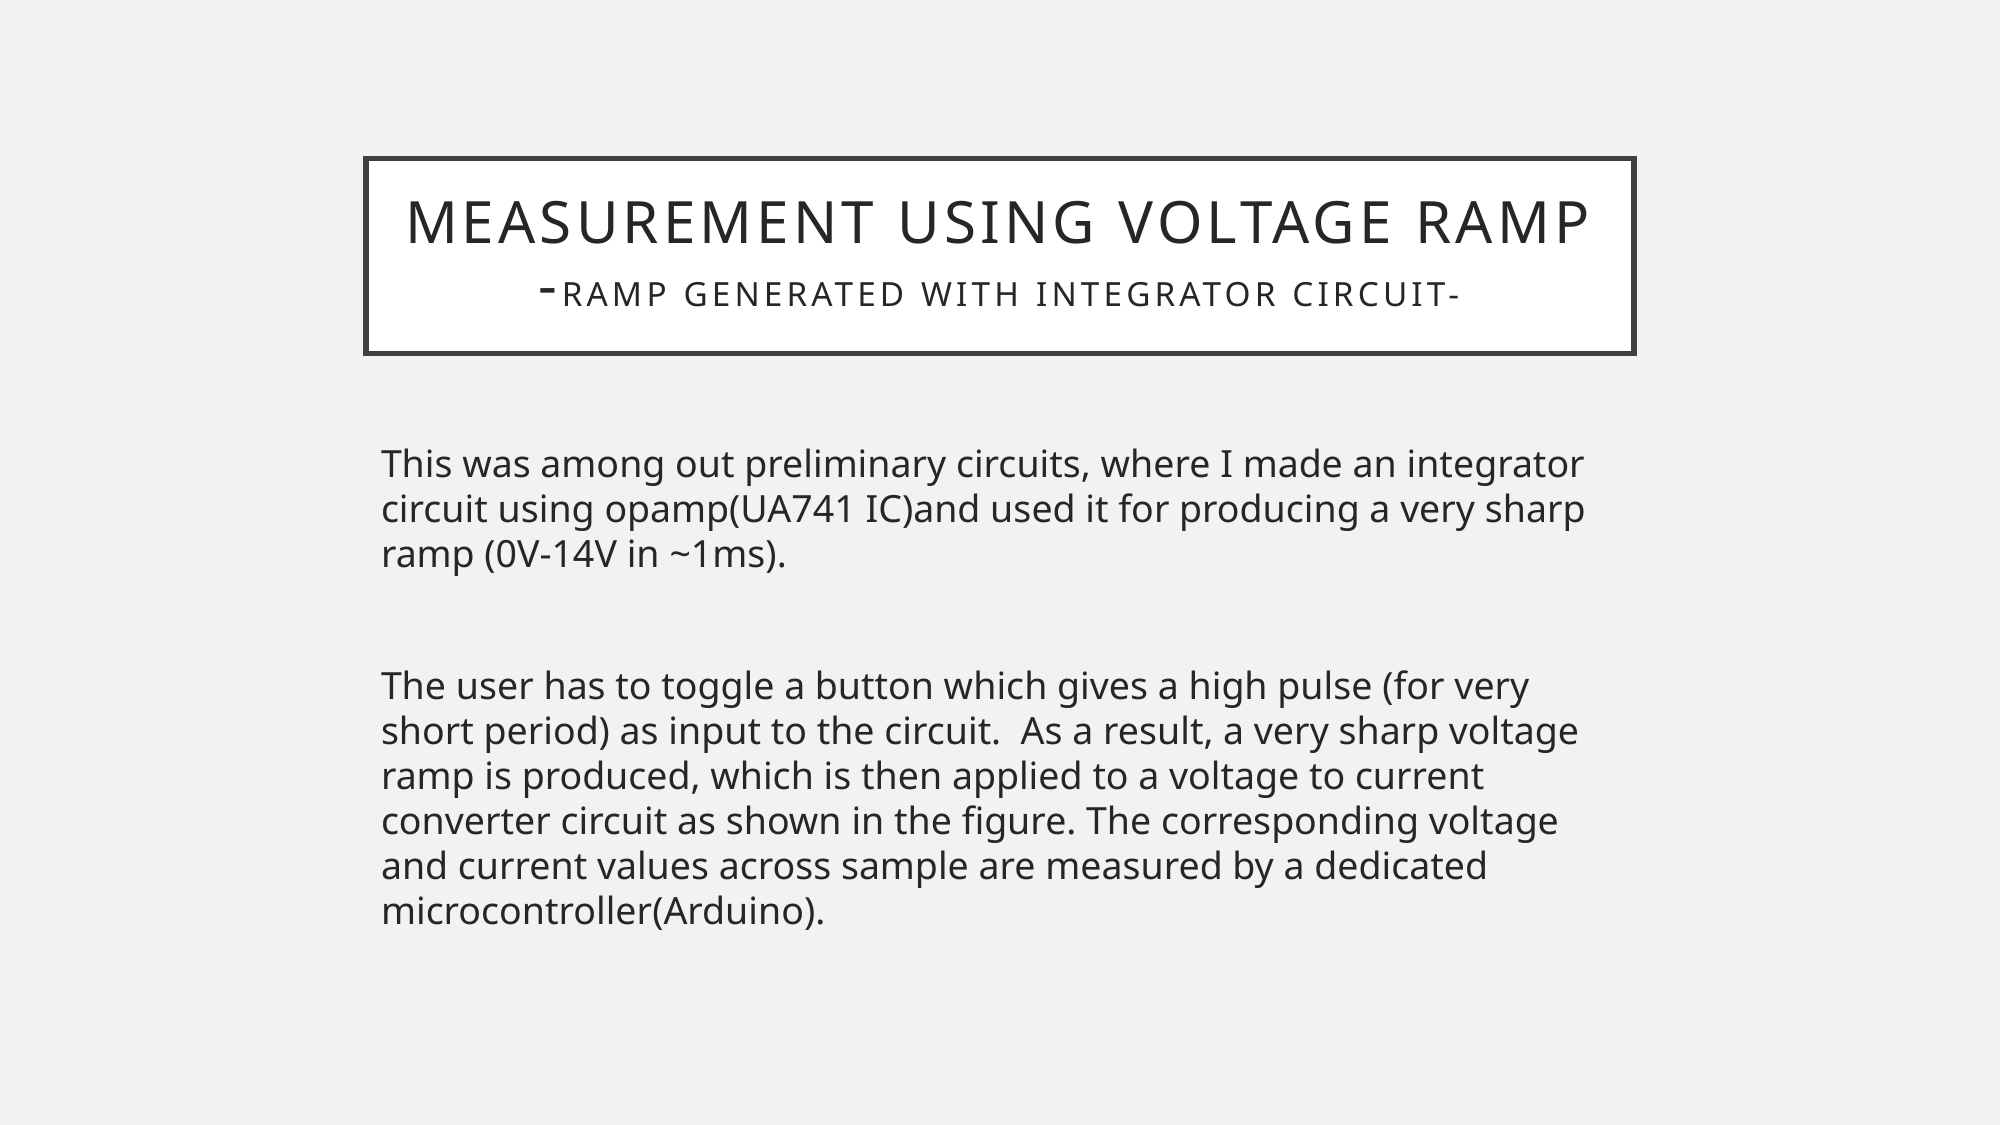

# Measurement using voltage ramp -RAMP GENERATED with integrator circuit-
This was among out preliminary circuits, where I made an integrator circuit using opamp(UA741 IC)and used it for producing a very sharp ramp (0V-14V in ~1ms).
The user has to toggle a button which gives a high pulse (for very short period) as input to the circuit. As a result, a very sharp voltage ramp is produced, which is then applied to a voltage to current converter circuit as shown in the figure. The corresponding voltage and current values across sample are measured by a dedicated microcontroller(Arduino).